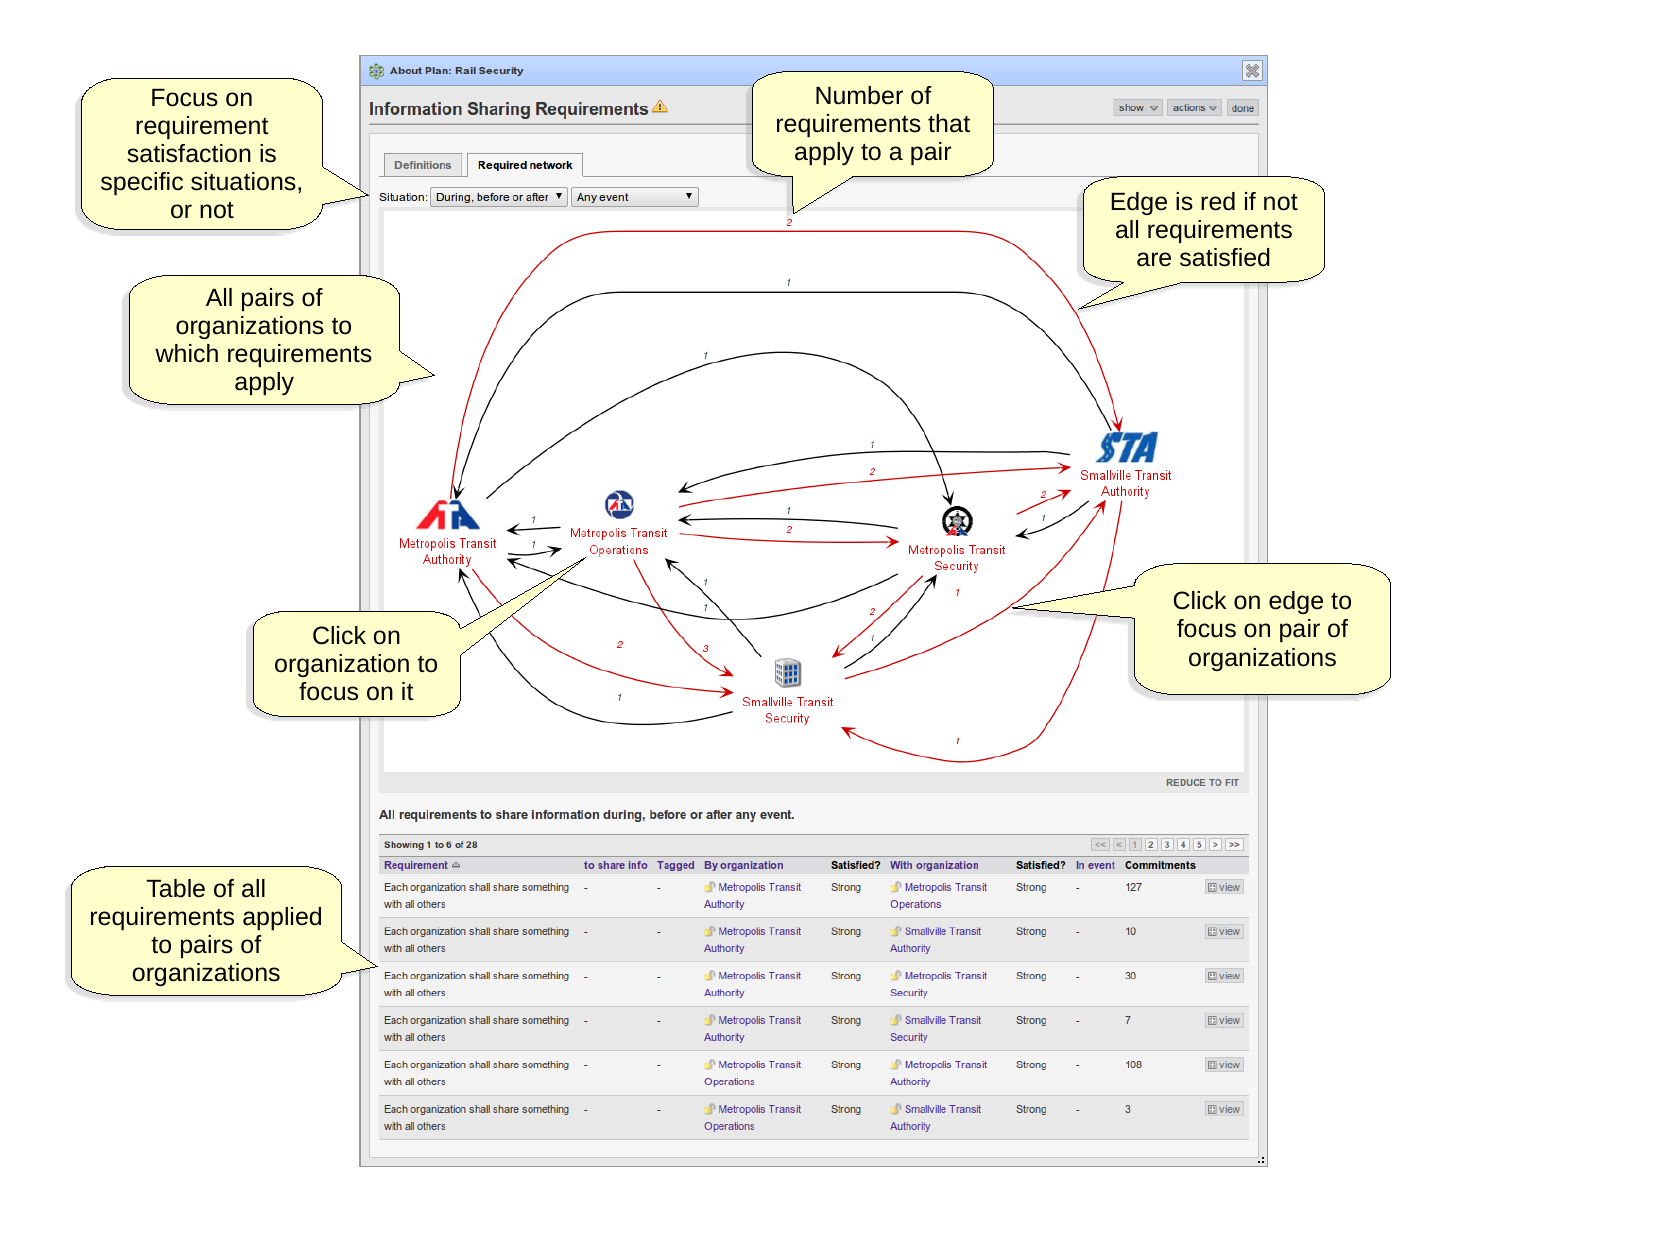

Number of requirements that apply to a pair
Focus on requirement satisfaction is specific situations, or not
Edge is red if not all requirements are satisfied
All pairs of organizations to which requirements apply
Click on edge to focus on pair of organizations
Click on organization to focus on it
Table of all requirements applied to pairs of organizations